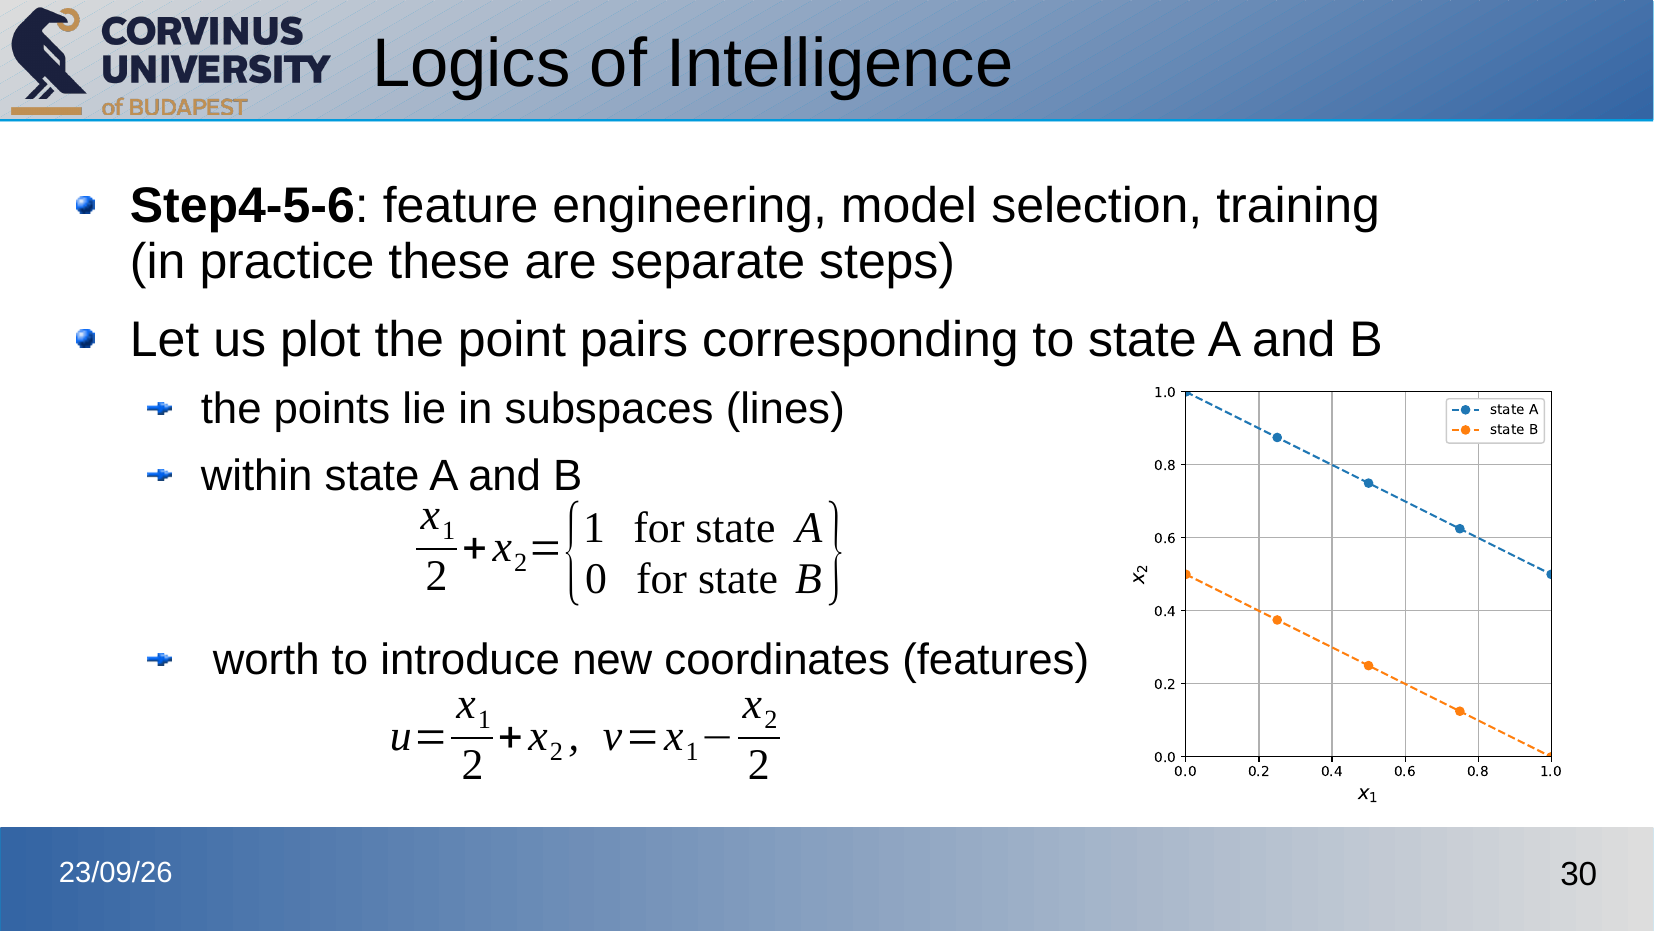

# Logics of Intelligence
Step4-5-6: feature engineering, model selection, training
(in practice these are separate steps)
Let us plot the point pairs corresponding to state A and B
the points lie in subspaces (lines)
within state A and B
 worth to introduce new coordinates (features)